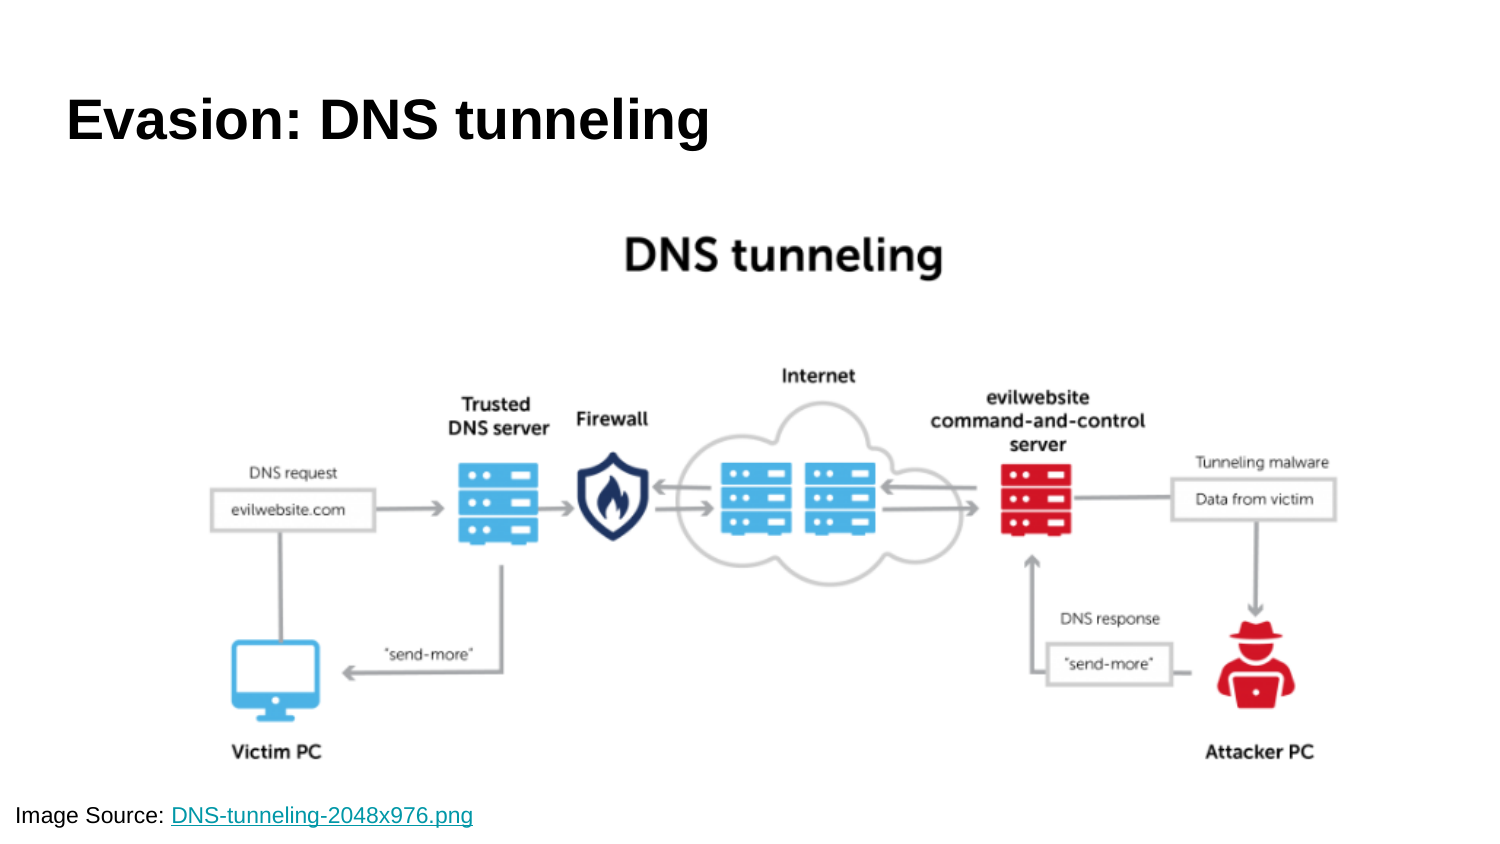

# Evasion: DNS tunneling
Image Source: DNS-tunneling-2048x976.png